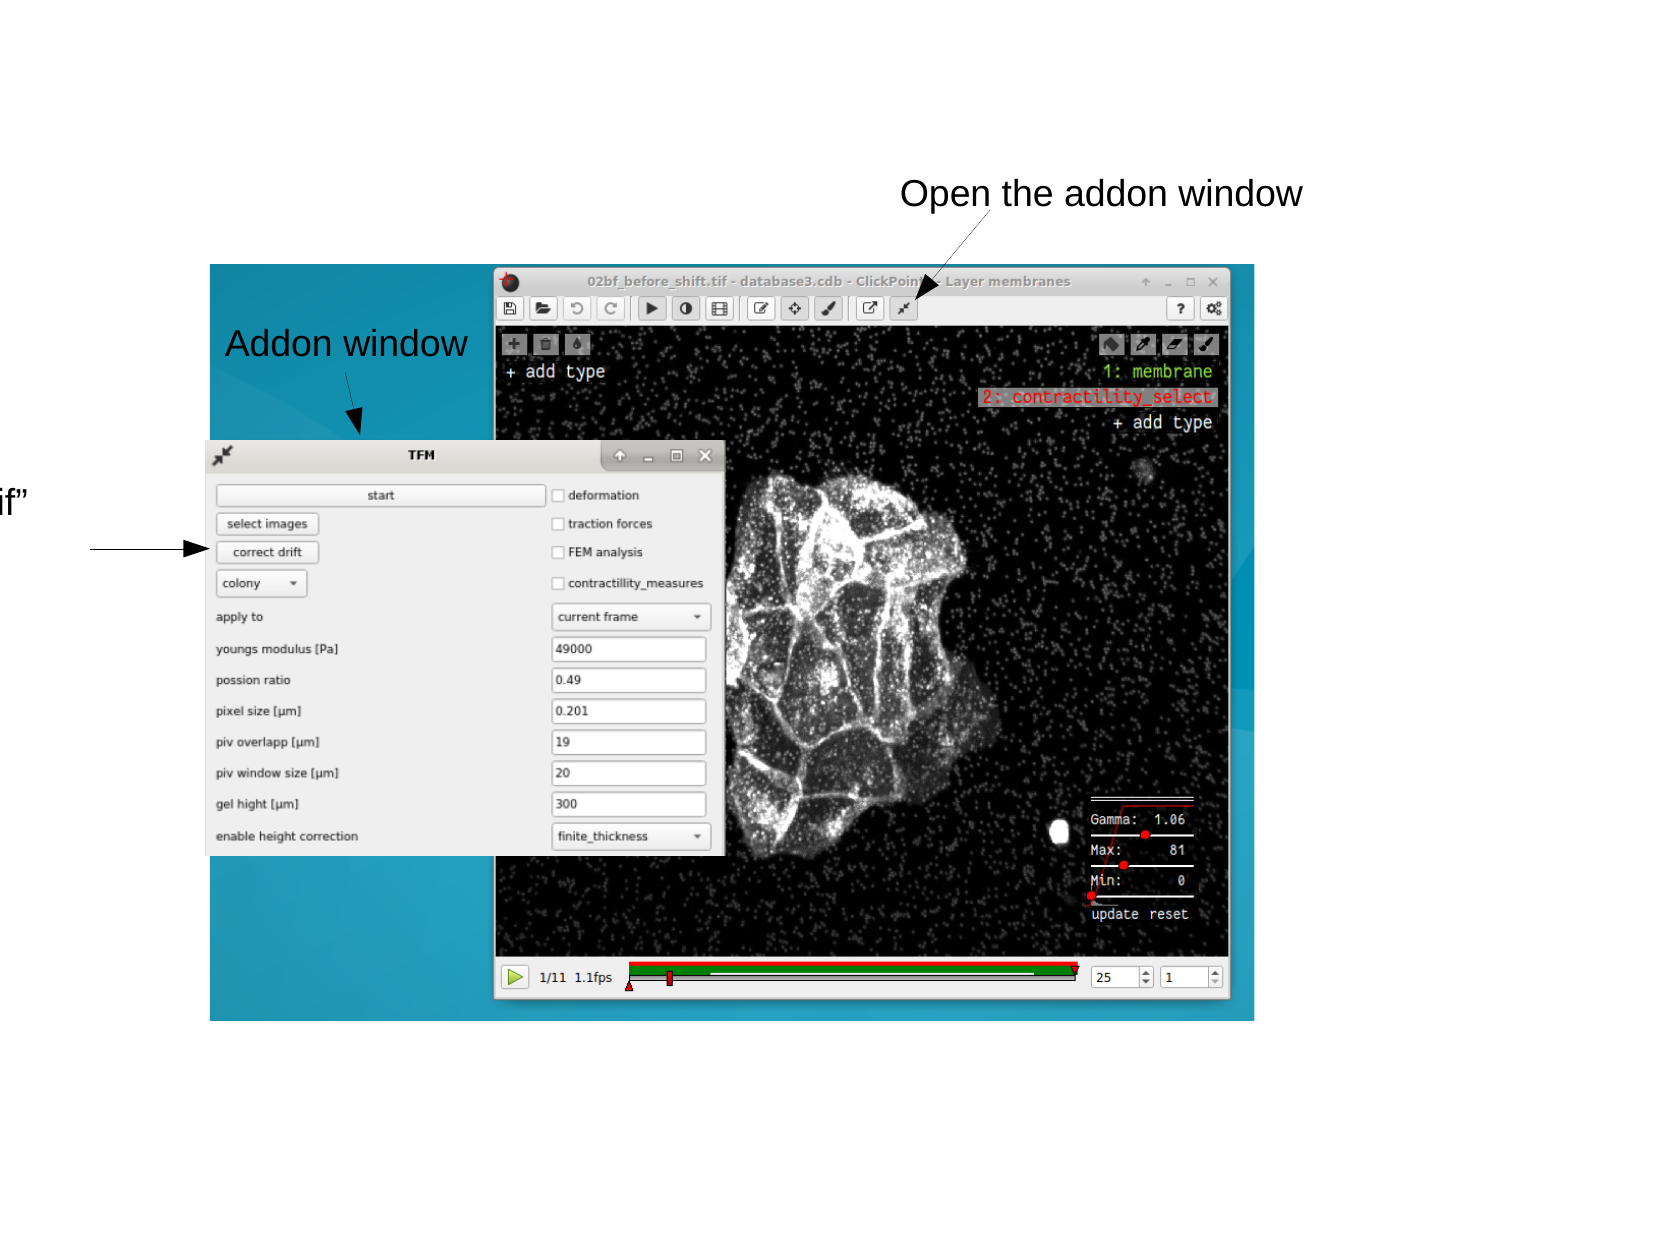

Open the addon window
Addon window
“correct drif” button